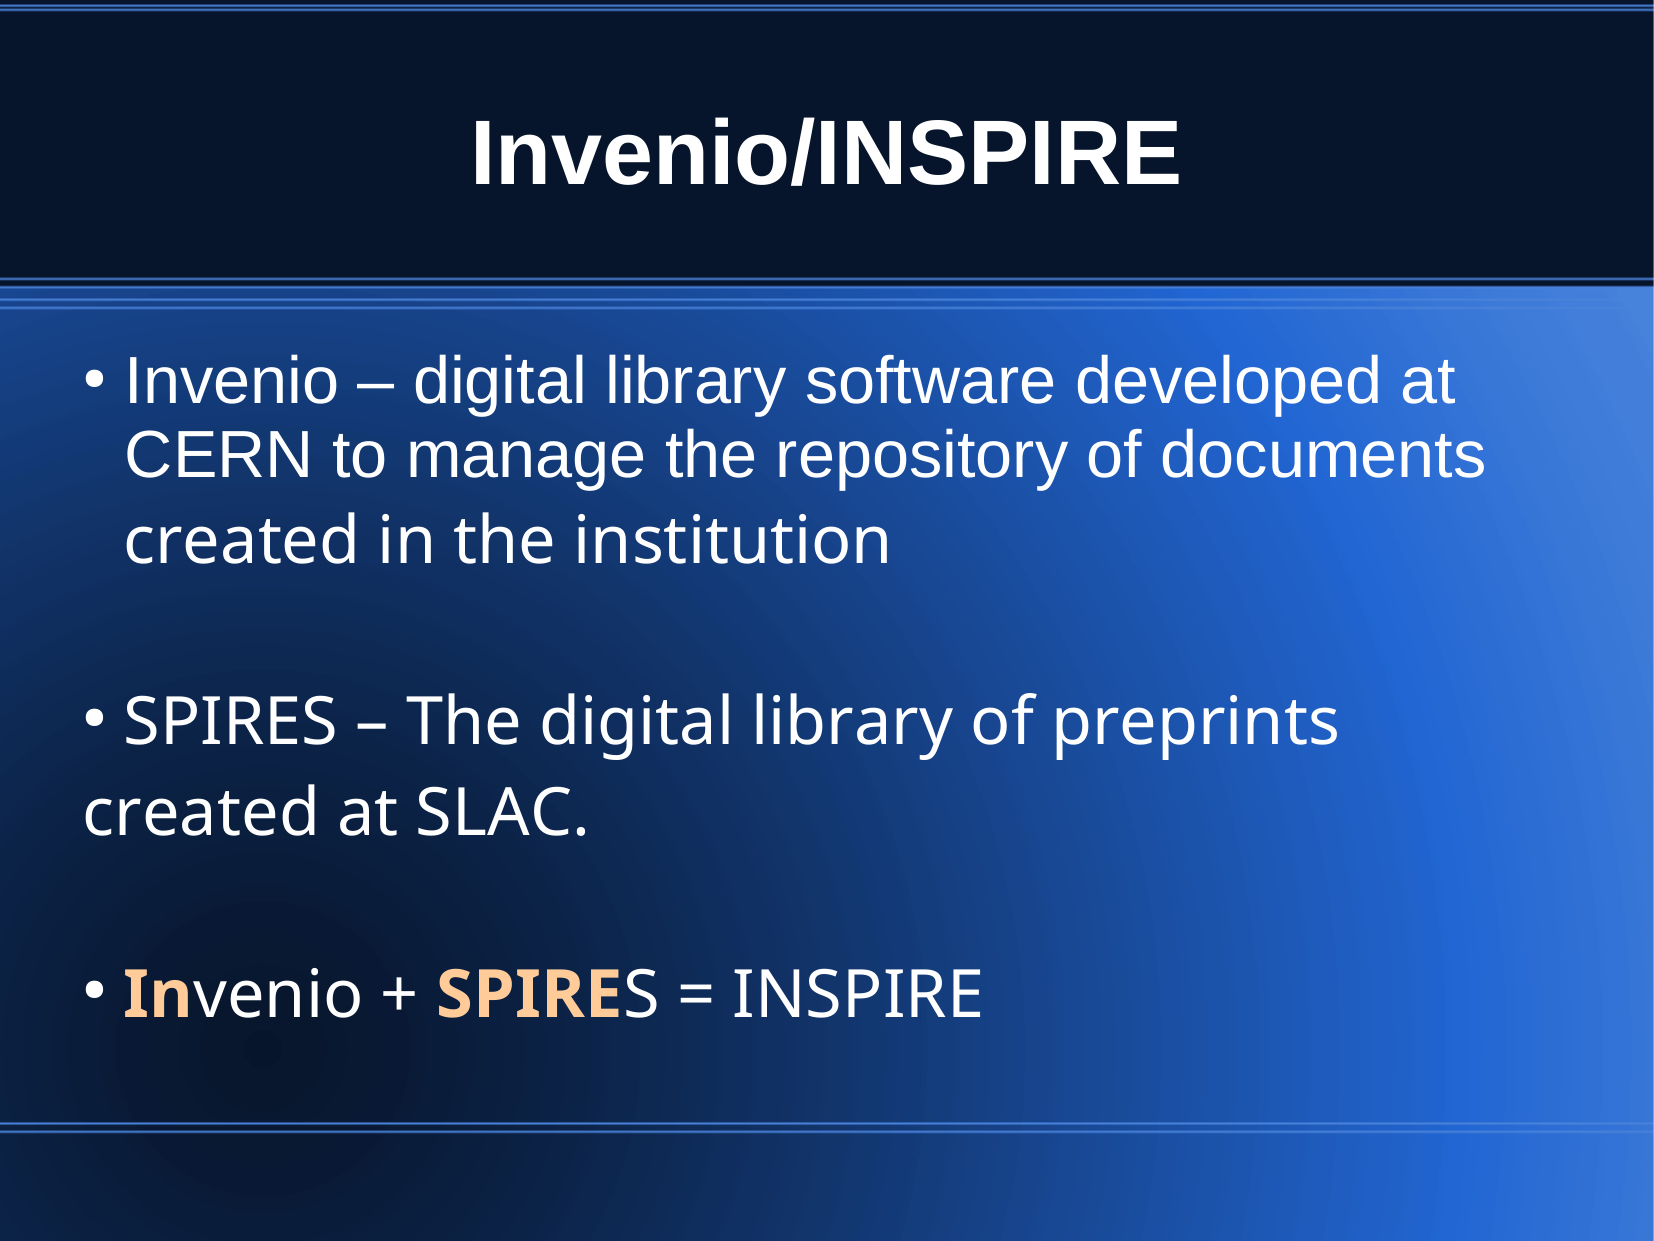

# Invenio/INSPIRE
 Invenio – digital library software developed at
 CERN to manage the repository of documents
 created in the institution
 SPIRES – The digital library of preprints created at SLAC.
 Invenio + SPIRES = INSPIRE